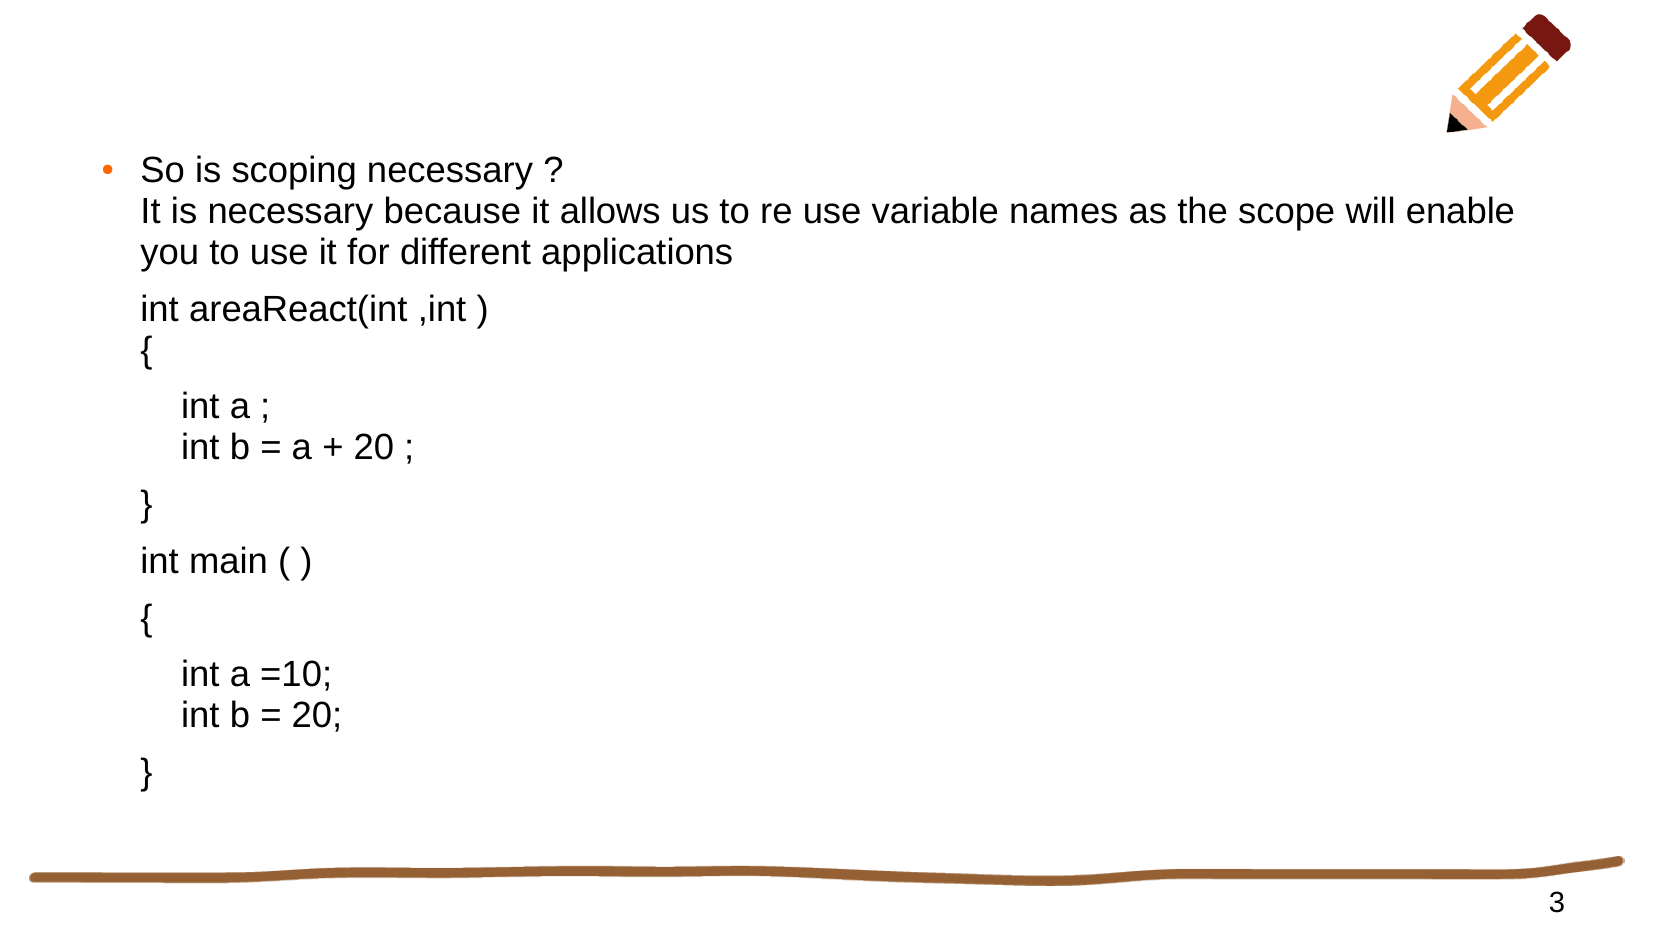

# So is scoping necessary ? It is necessary because it allows us to re use variable names as the scope will enable you to use it for different applications
int areaReact(int ,int )
{
 int a ;
 int b = a + 20 ;
}
int main ( )
{
 int a =10;
 int b = 20;
}
3